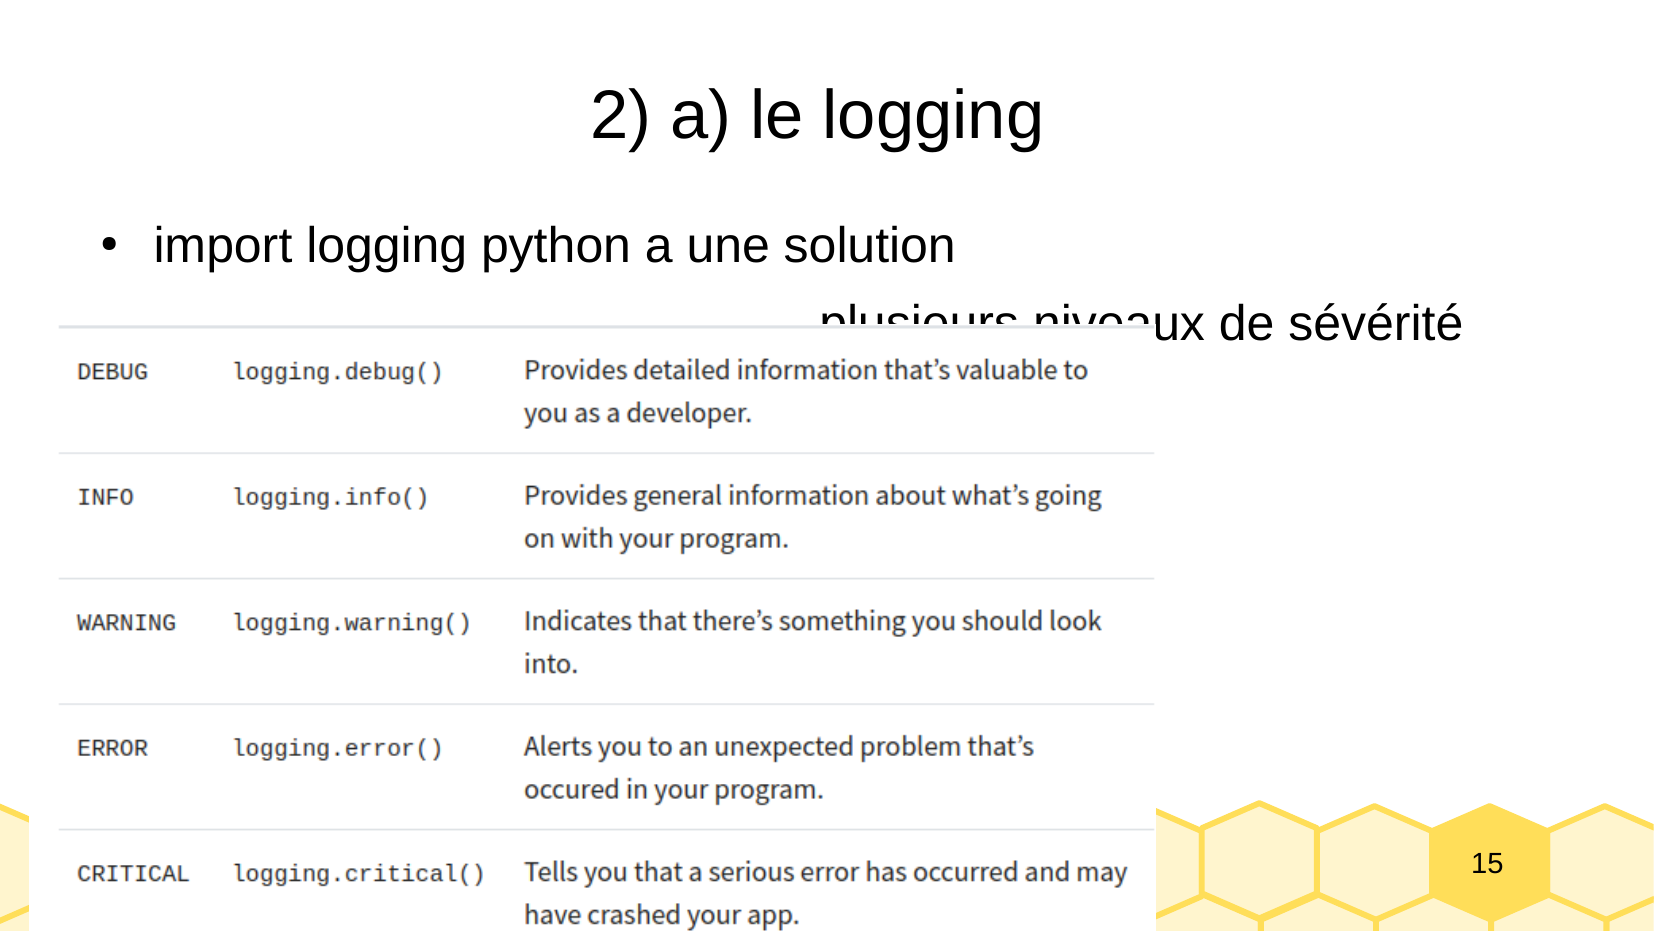

# 2) a) le logging
import logging python a une solution
 plusieurs niveaux de sévérité